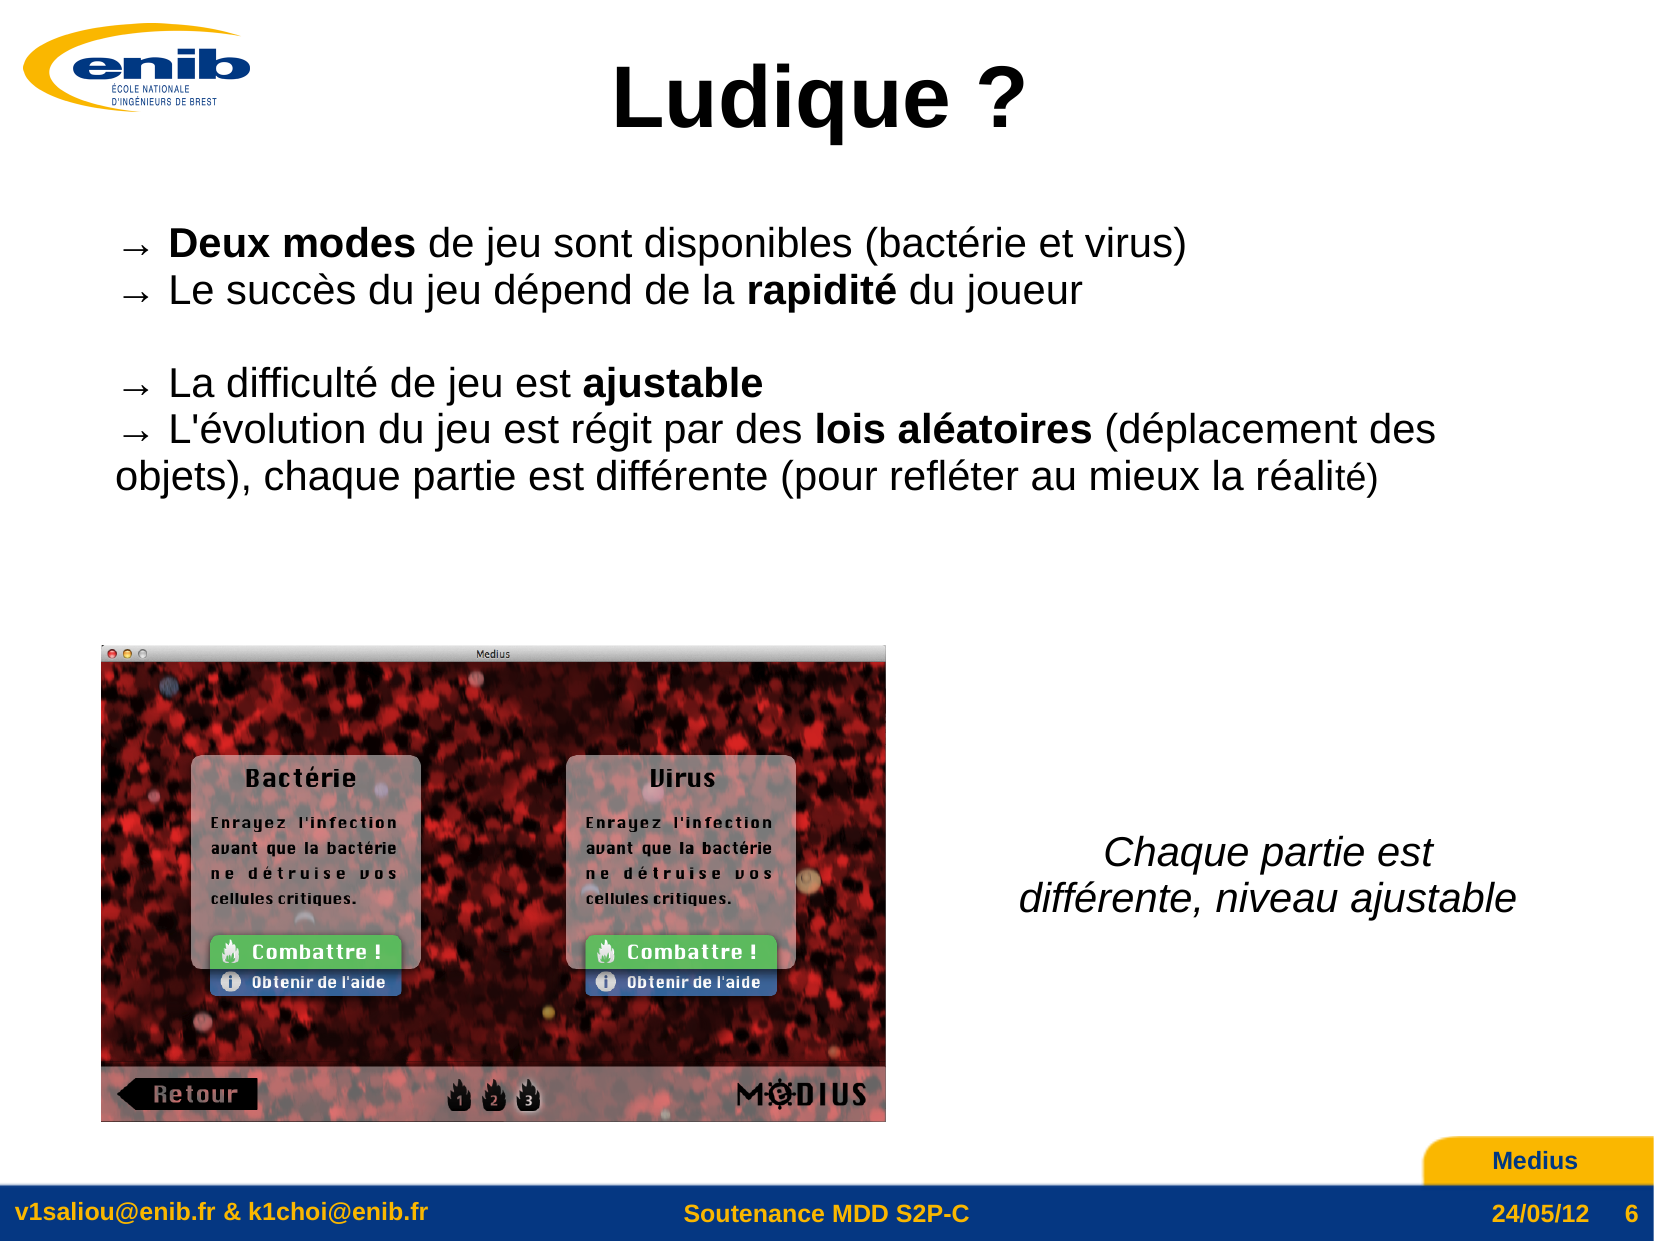

Ludique ?
→ Deux modes de jeu sont disponibles (bactérie et virus)
→ Le succès du jeu dépend de la rapidité du joueur
→ La difficulté de jeu est ajustable
→ L'évolution du jeu est régit par des lois aléatoires (déplacement des objets), chaque partie est différente (pour refléter au mieux la réalité)
Chaque partie est différente, niveau ajustable